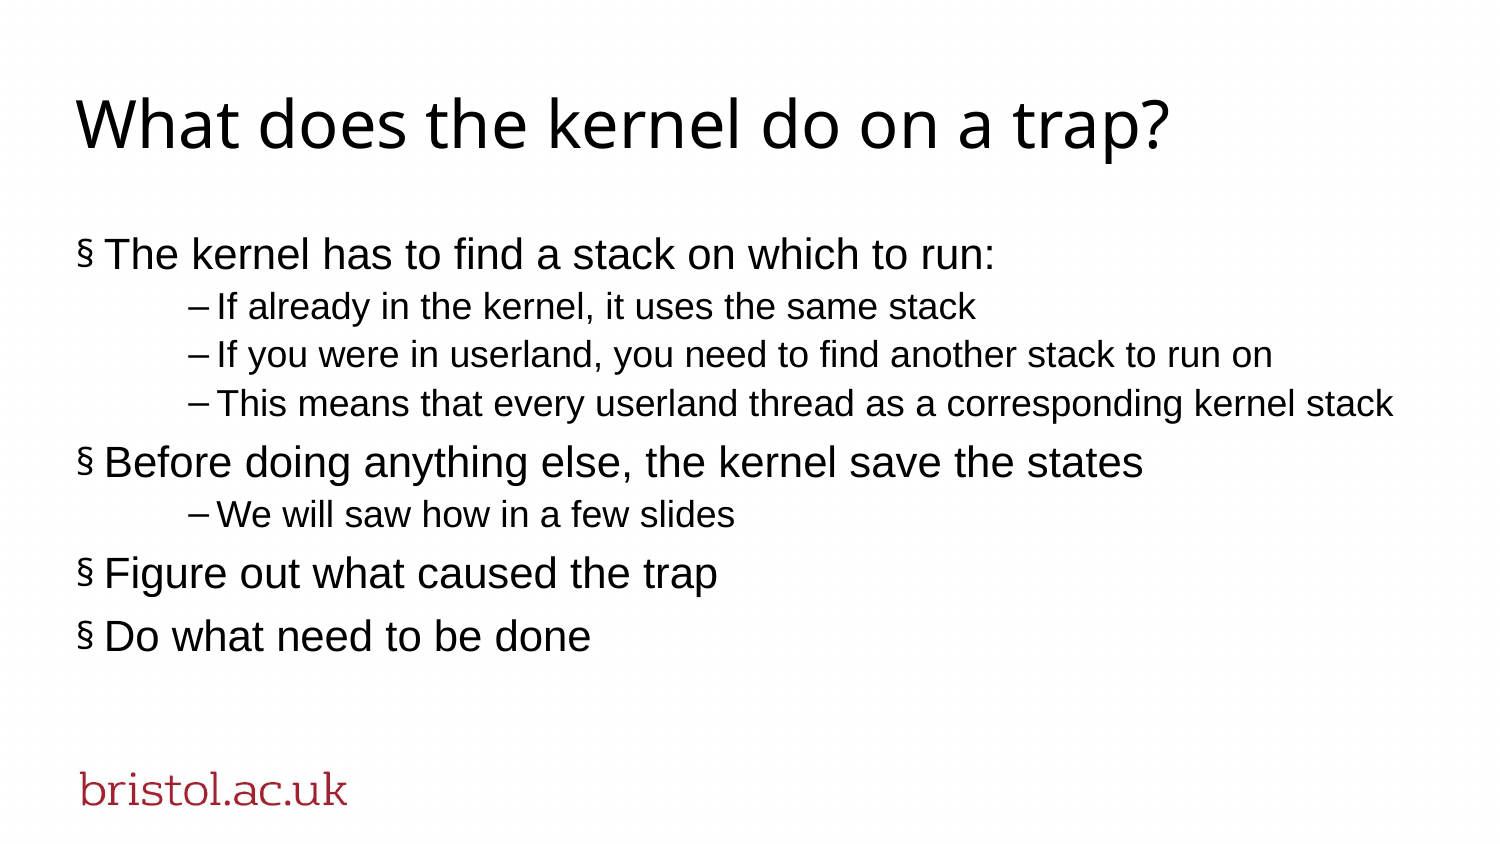

# What does the kernel do on a trap?
The kernel has to find a stack on which to run:
If already in the kernel, it uses the same stack
If you were in userland, you need to find another stack to run on
This means that every userland thread as a corresponding kernel stack
Before doing anything else, the kernel save the states
We will saw how in a few slides
Figure out what caused the trap
Do what need to be done